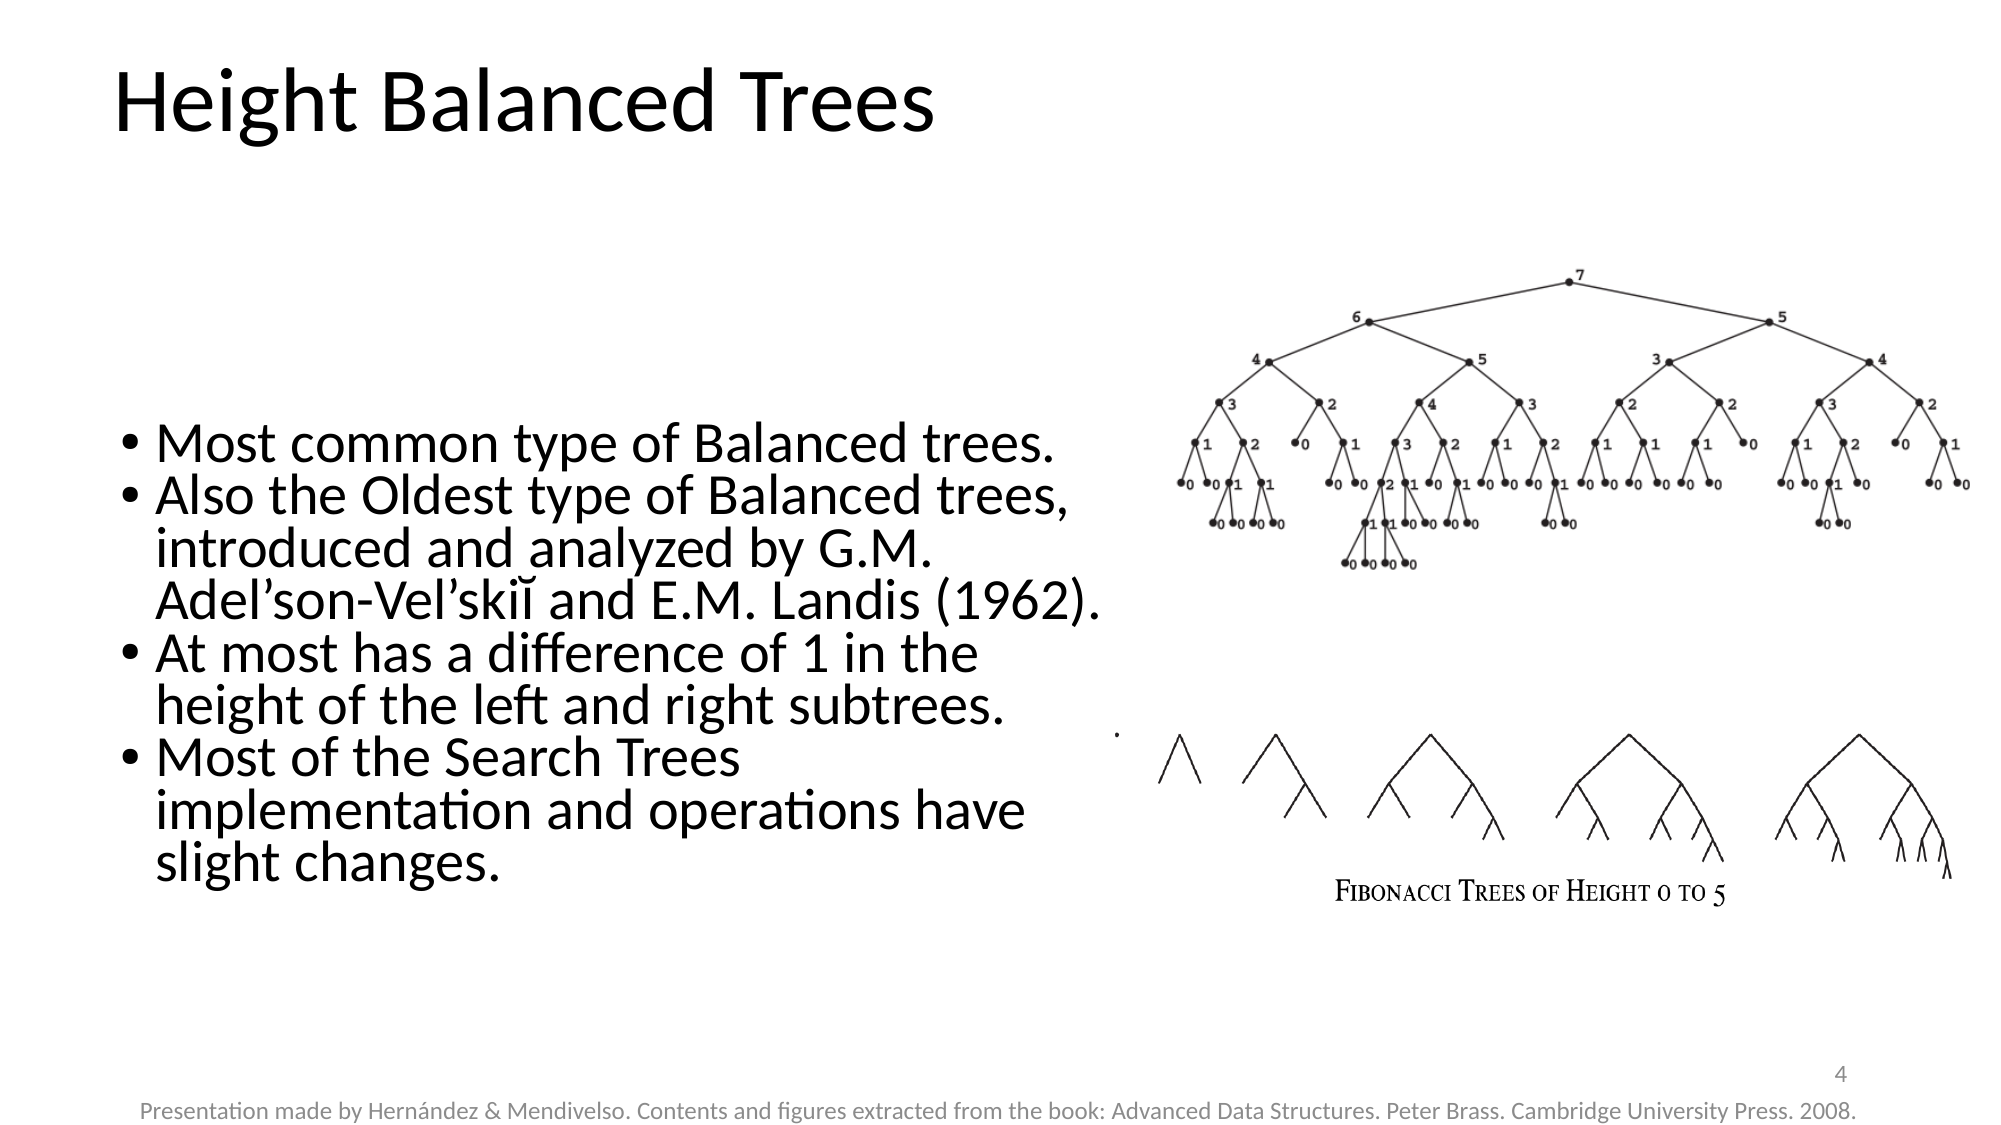

# Height Balanced Trees
Most common type of Balanced trees.
Also the Oldest type of Balanced trees, introduced and analyzed by G.M. Adel’son-Vel’skiı̆ and E.M. Landis (1962).
At most has a difference of 1 in the height of the left and right subtrees.
Most of the Search Trees implementation and operations have slight changes.
4
Presentation made by Hernández & Mendivelso. Contents and figures extracted from the book: Advanced Data Structures. Peter Brass. Cambridge University Press. 2008.